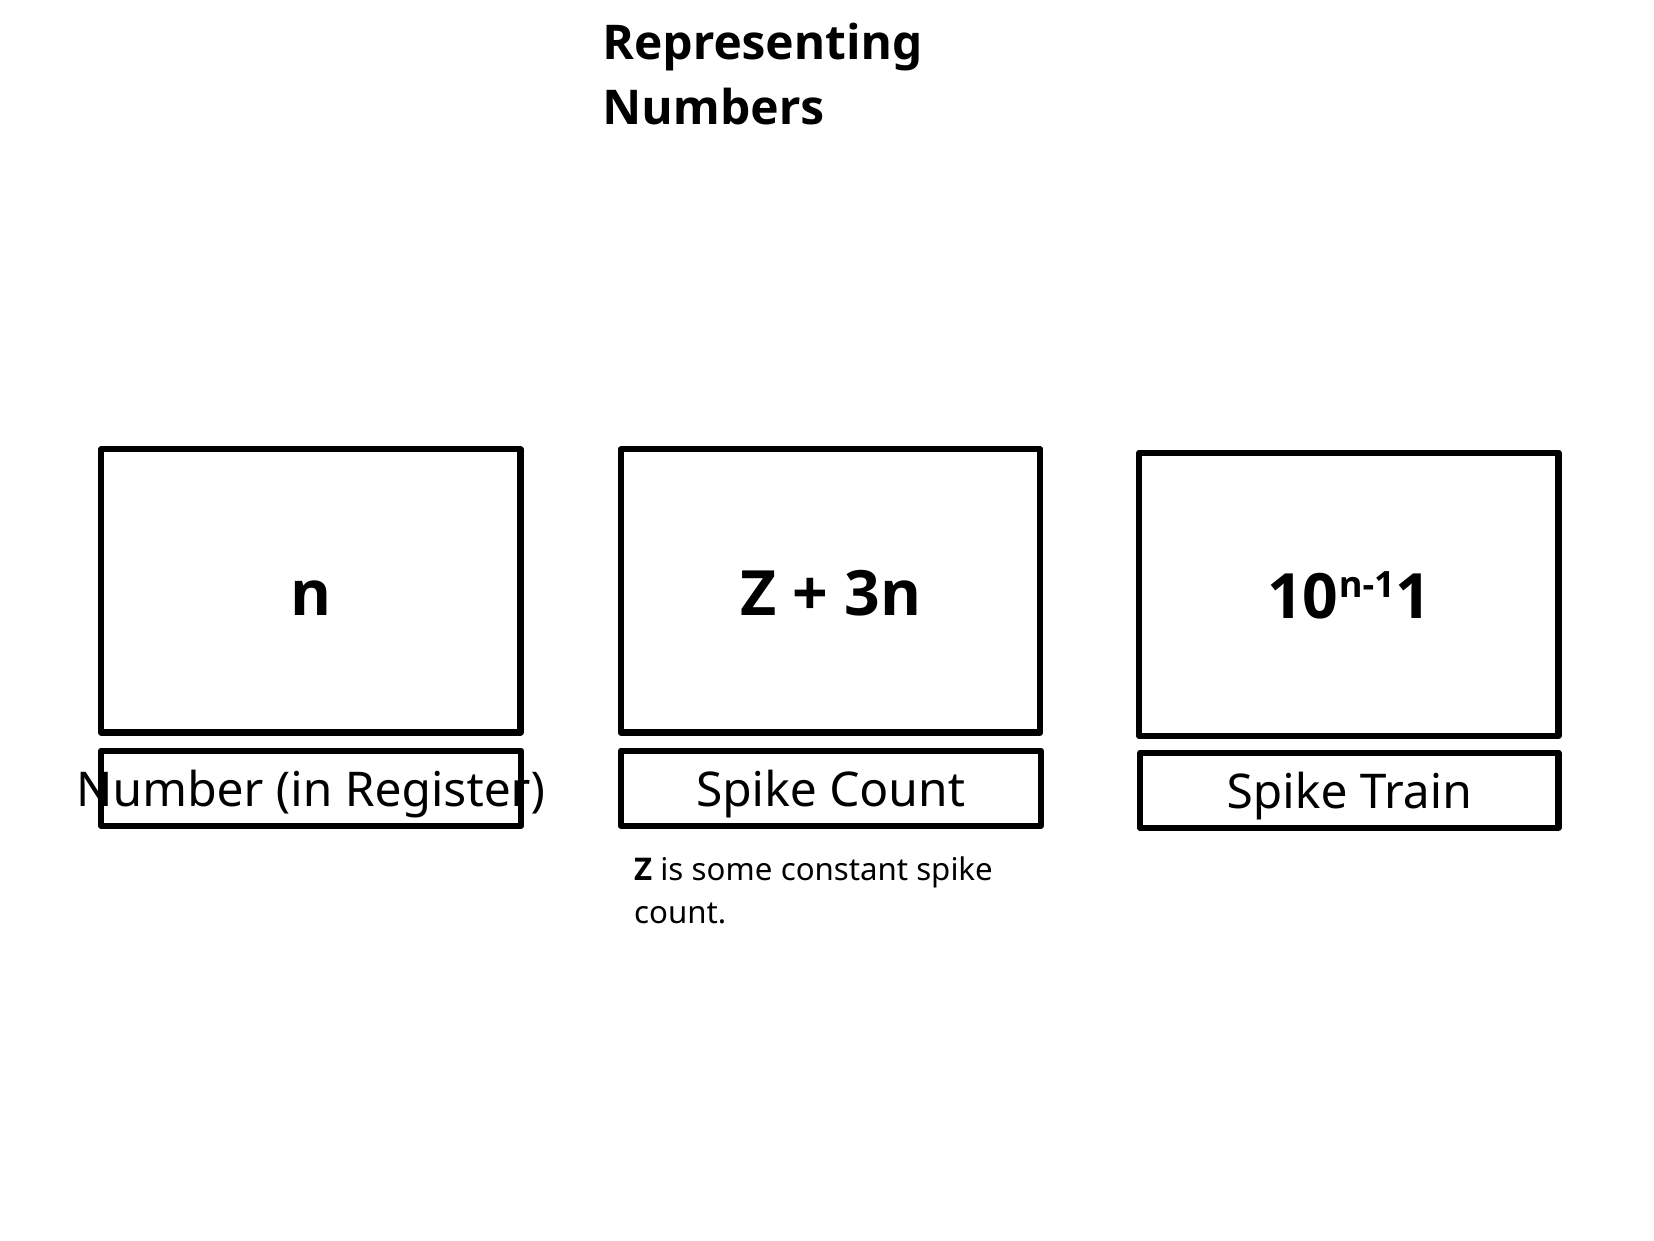

Representing Numbers
n
Z + 3n
10n-11
Number (in Register)
Spike Count
Spike Train
Z is some constant spike count.